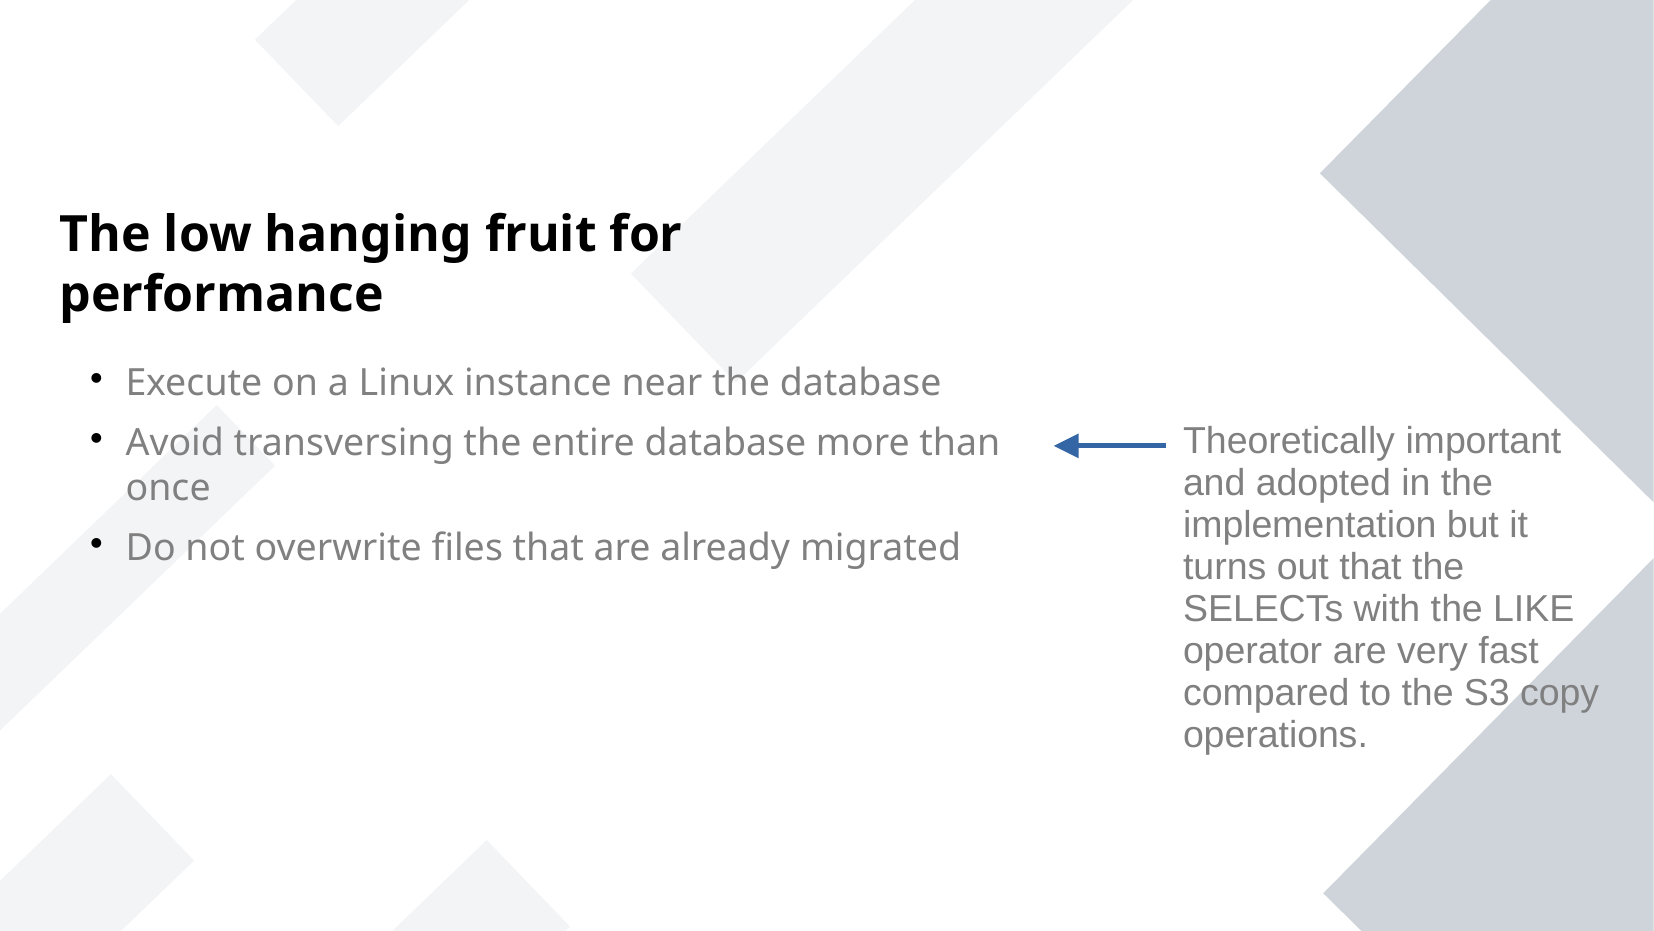

The low hanging fruit for performance
Execute on a Linux instance near the database
Avoid transversing the entire database more than once
Do not overwrite files that are already migrated
Theoretically important and adopted in the implementation but it turns out that the SELECTs with the LIKE operator are very fast compared to the S3 copy operations.